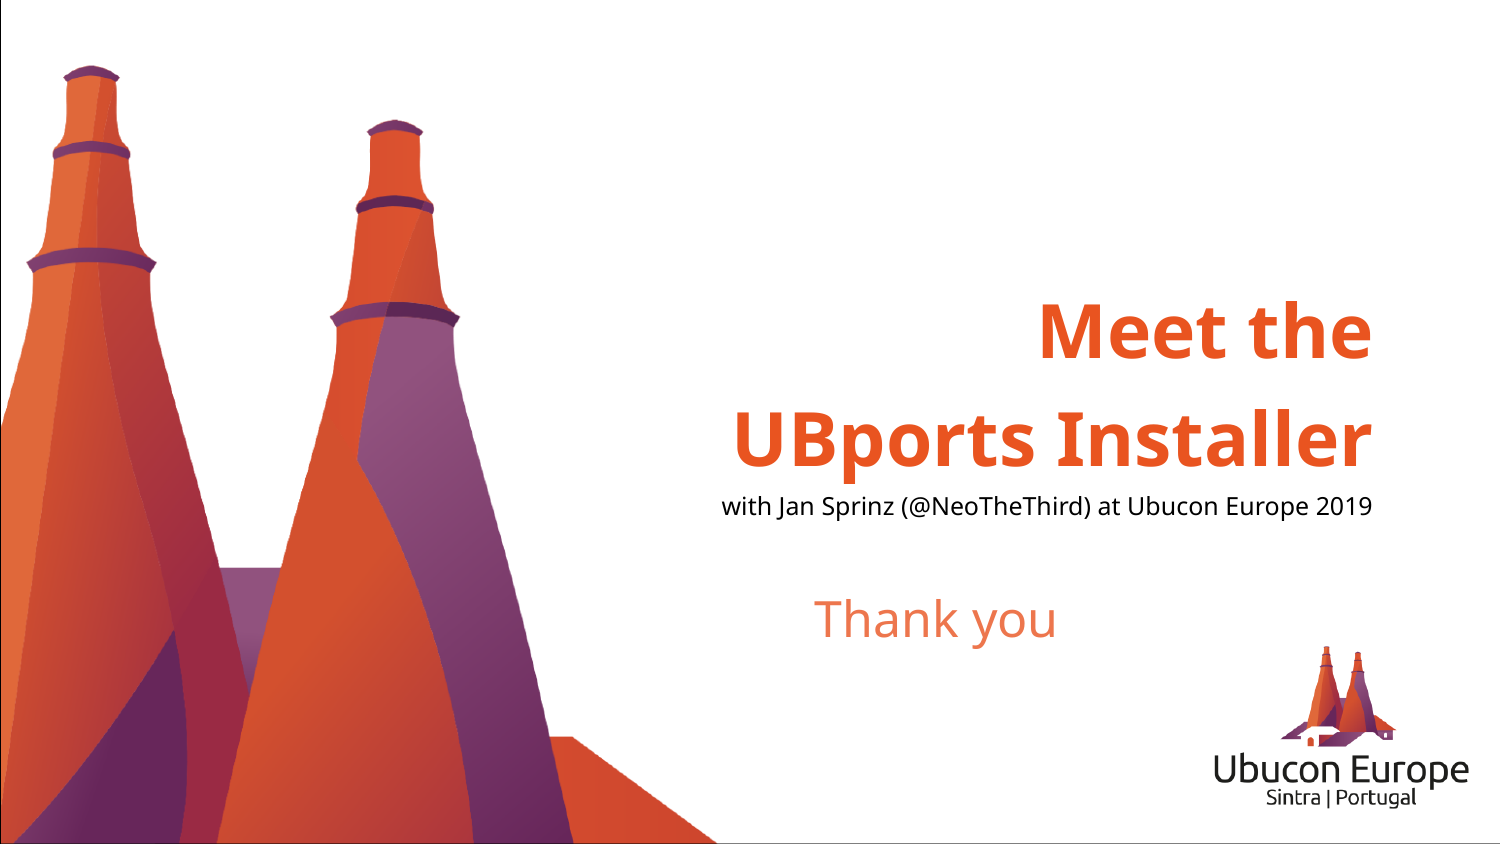

# Meet the UBports Installer
with Jan Sprinz (@NeoTheThird) at Ubucon Europe 2019